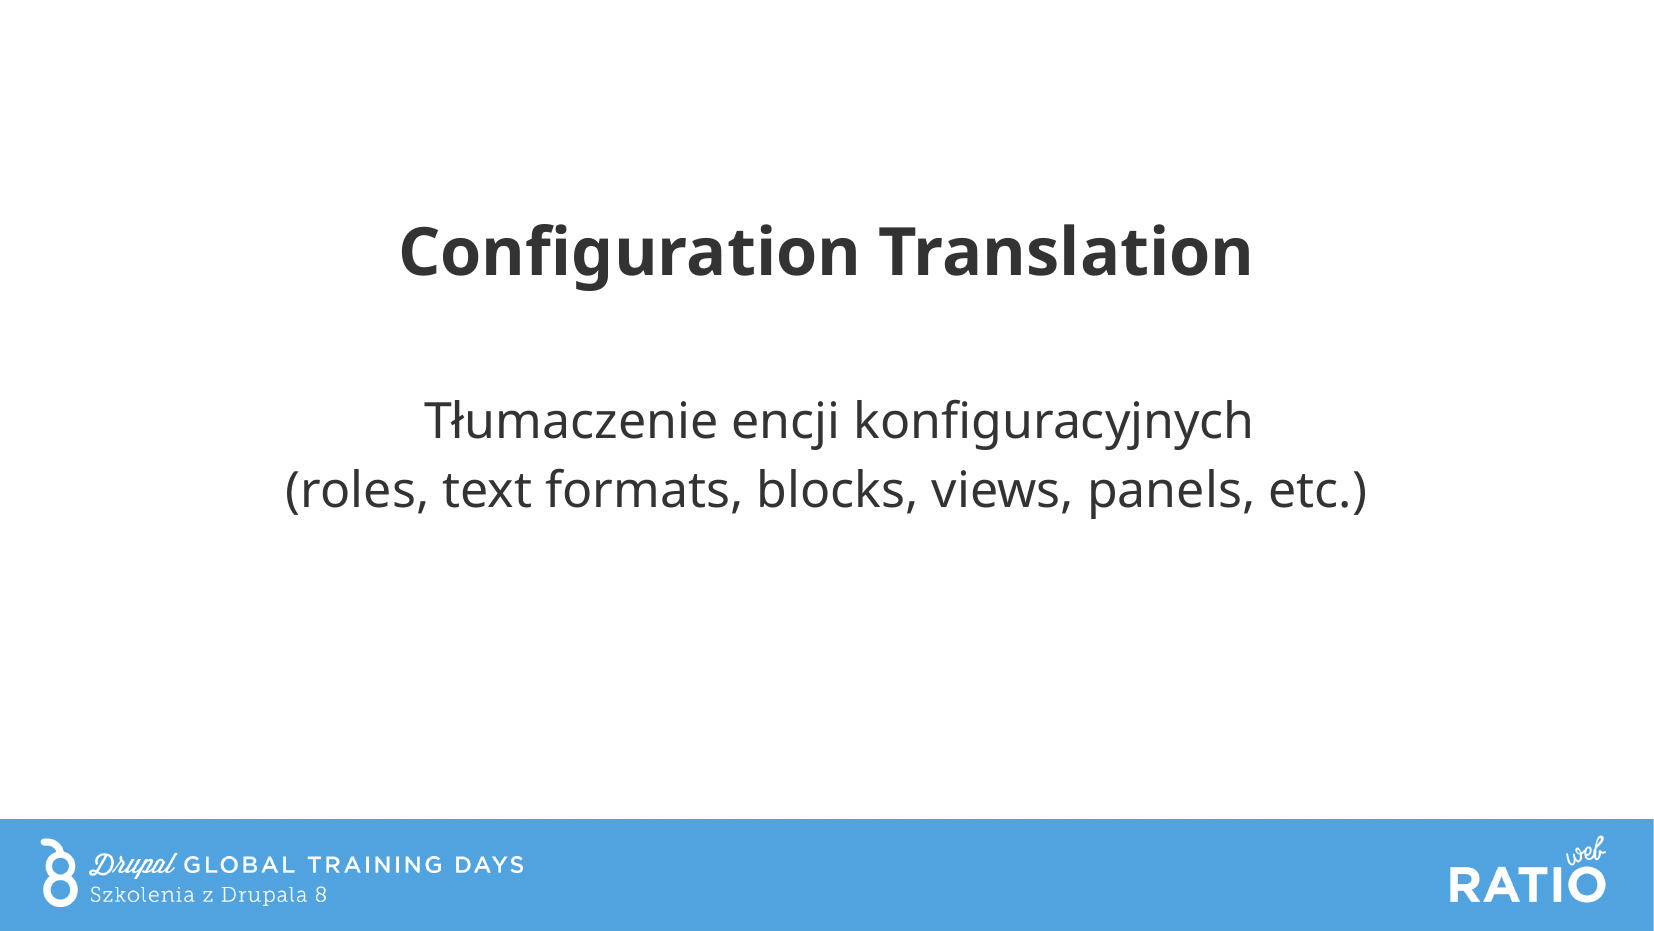

# Configuration Translation
 Tłumaczenie encji konfiguracyjnych
(roles, text formats, blocks, views, panels, etc.)